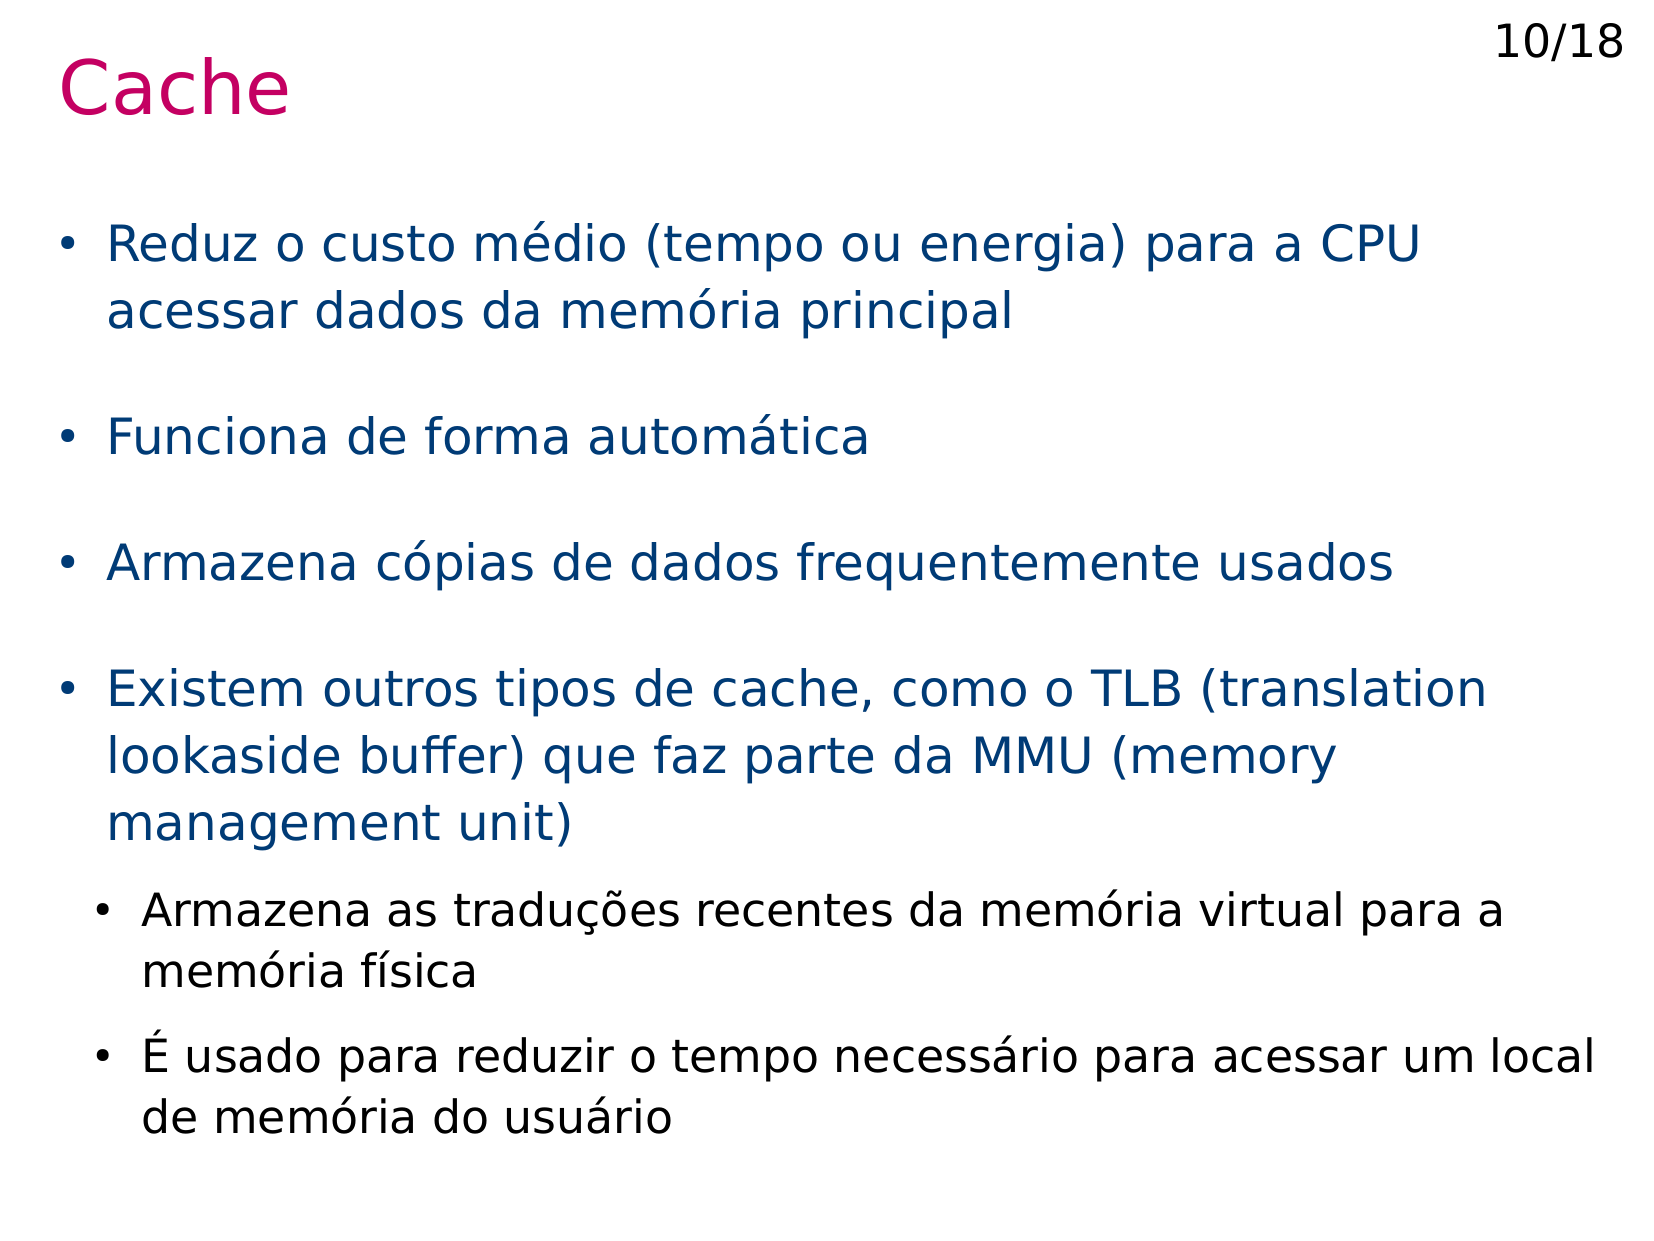

10
# Cache
Reduz o custo médio (tempo ou energia) para a CPU acessar dados da memória principal
Funciona de forma automática
Armazena cópias de dados frequentemente usados
Existem outros tipos de cache, como o TLB (translation lookaside buffer) que faz parte da MMU (memory management unit)
Armazena as traduções recentes da memória virtual para a memória física
É usado para reduzir o tempo necessário para acessar um local de memória do usuário